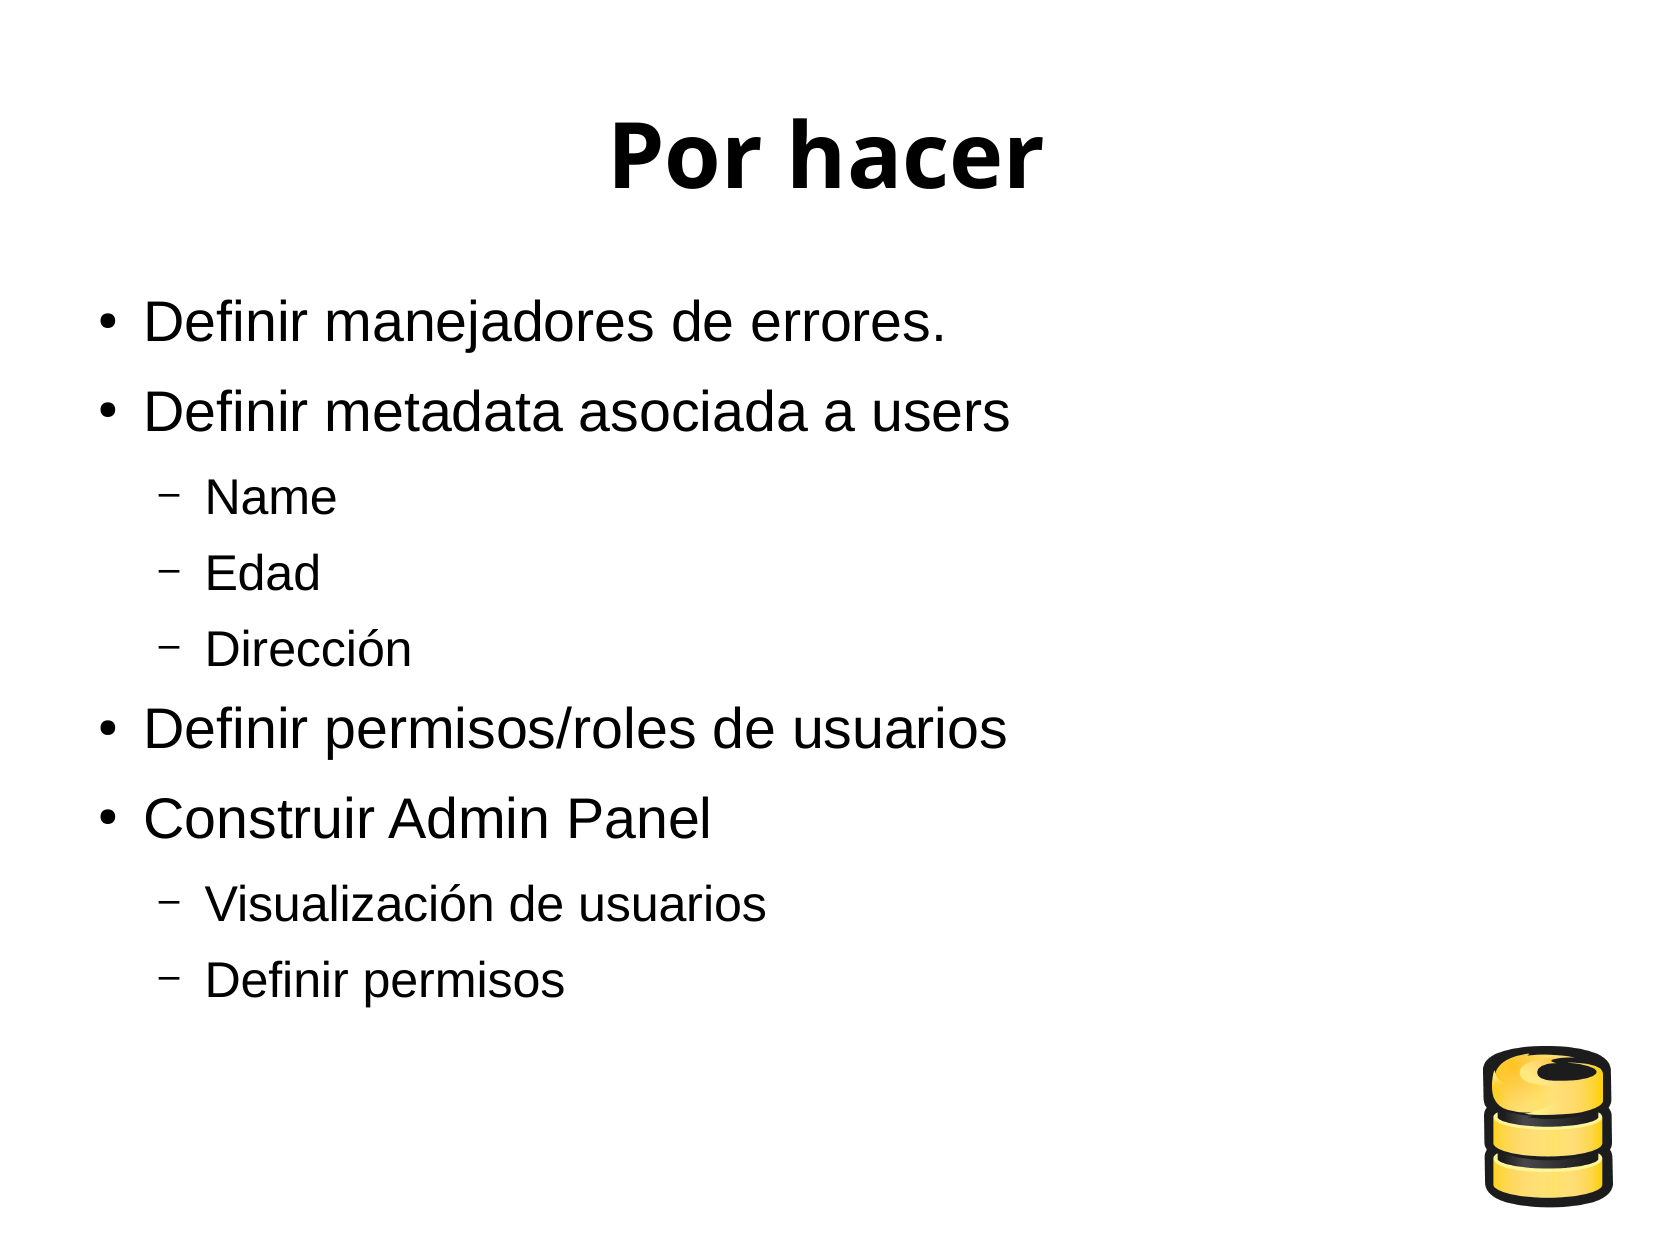

# Por hacer
Definir manejadores de errores.
Definir metadata asociada a users
Name
Edad
Dirección
Definir permisos/roles de usuarios
Construir Admin Panel
Visualización de usuarios
Definir permisos